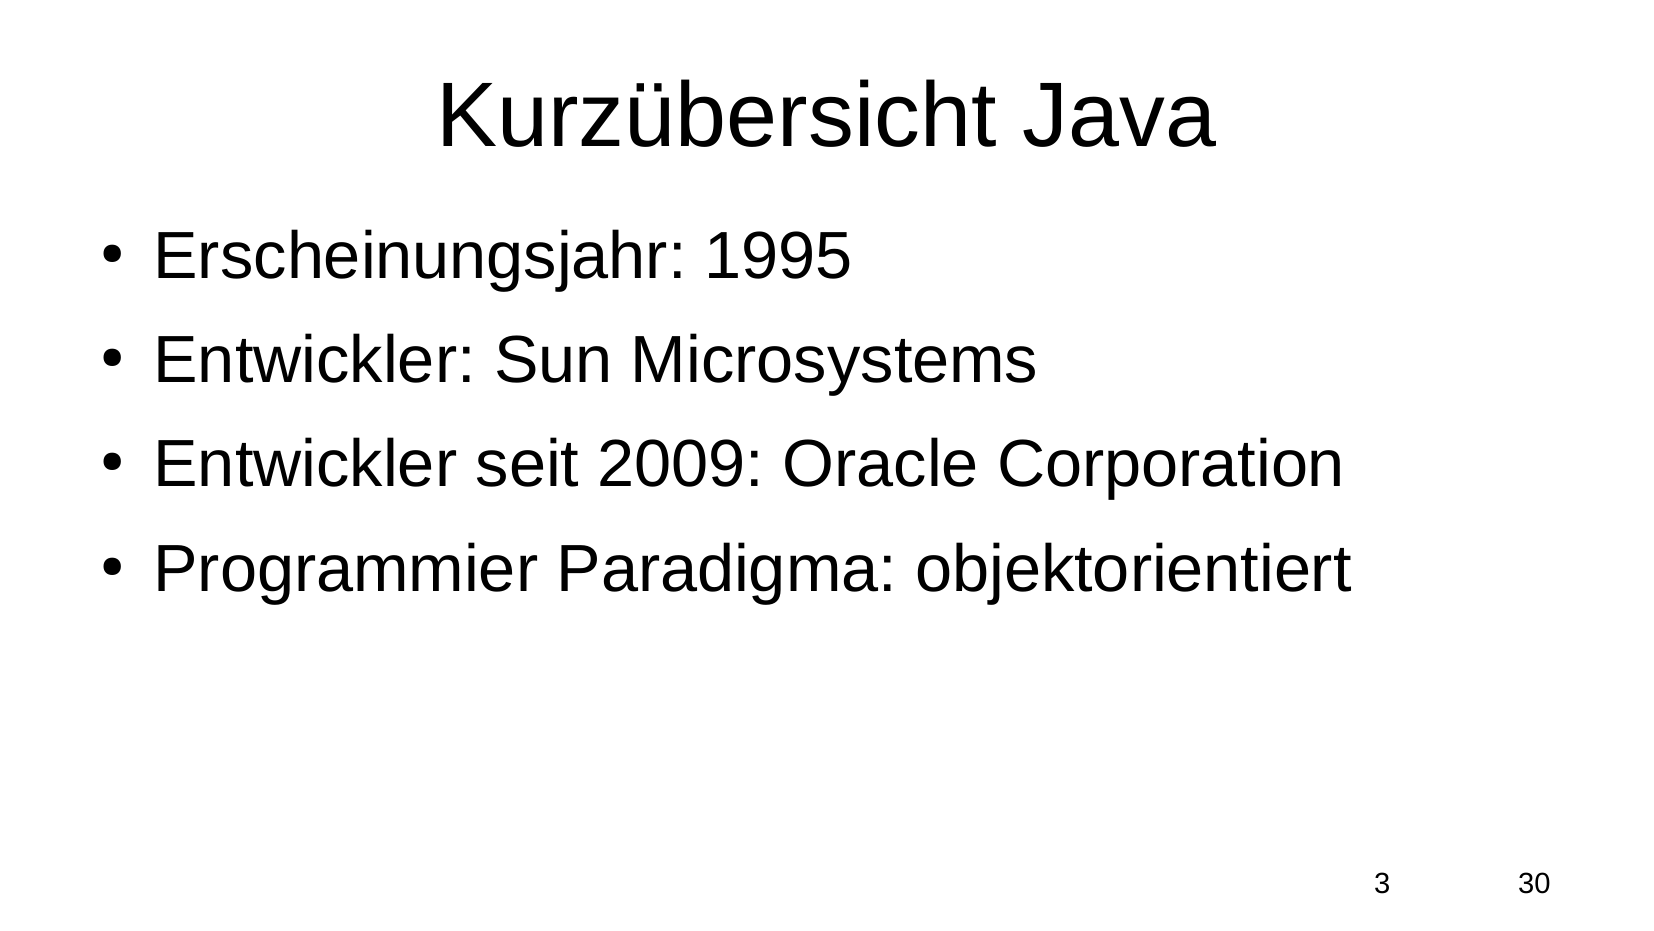

# Kurzübersicht Java
Erscheinungsjahr: 1995
Entwickler: Sun Microsystems
Entwickler seit 2009: Oracle Corporation
Programmier Paradigma: objektorientiert